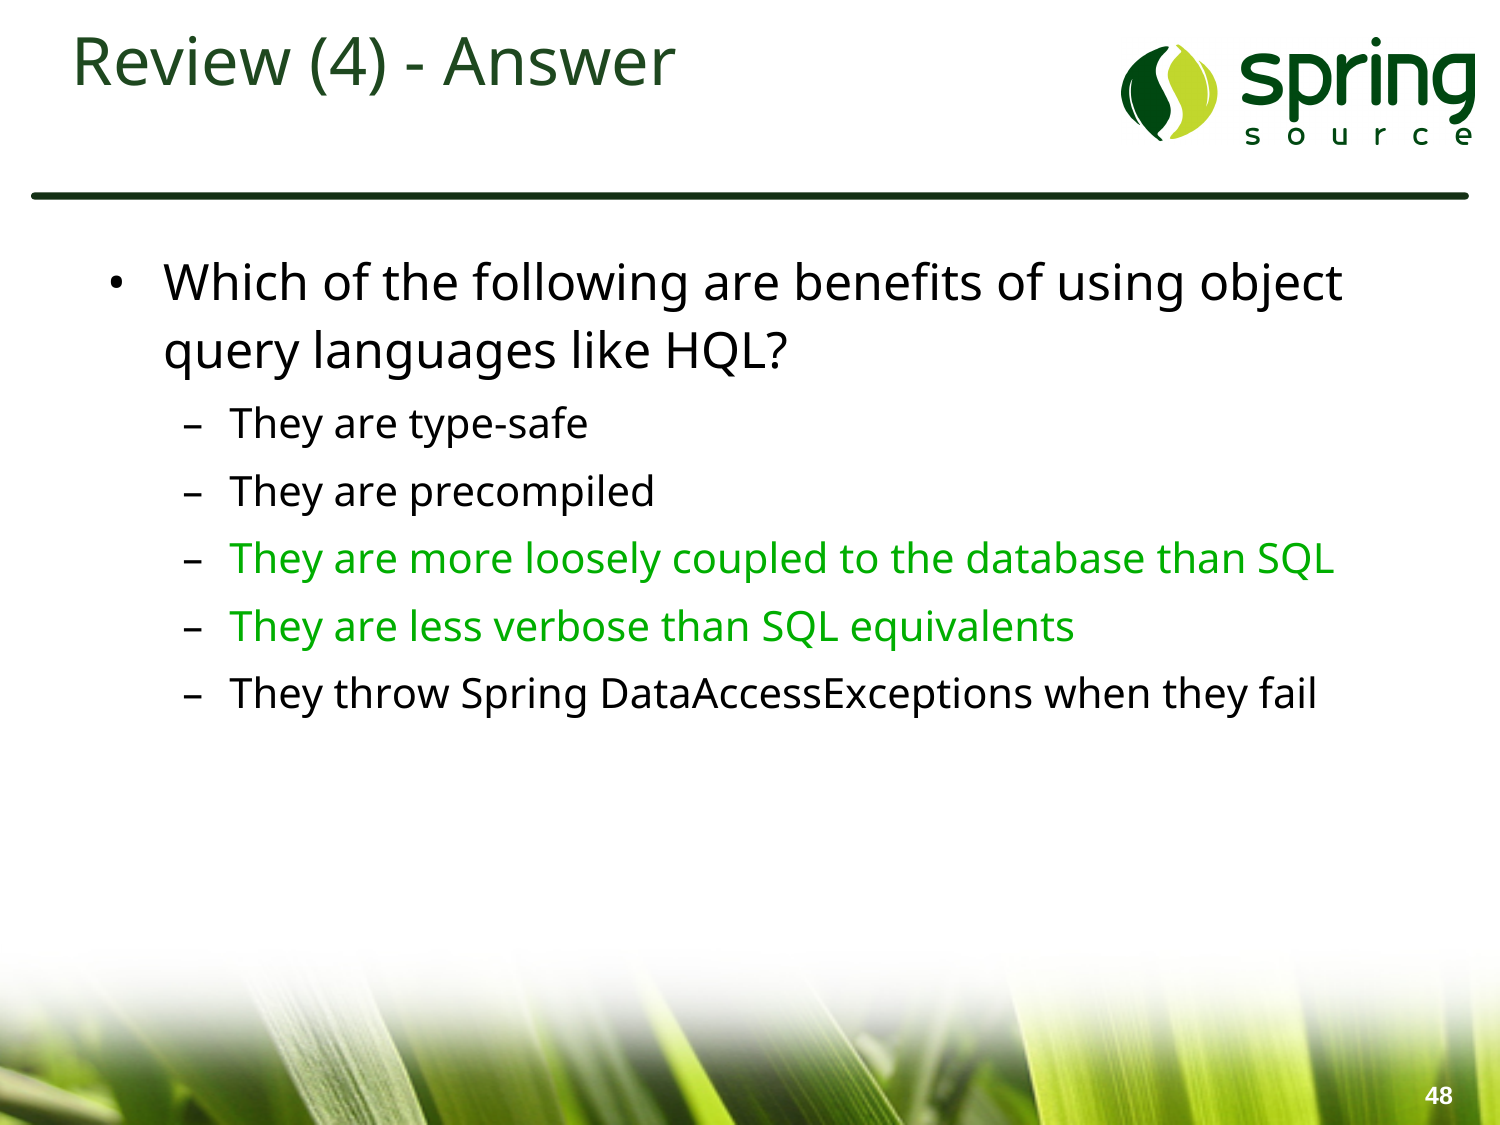

# Review (4) - Answer
Which of the following are benefits of using object query languages like HQL?
They are type-safe
They are precompiled
They are more loosely coupled to the database than SQL
They are less verbose than SQL equivalents
They throw Spring DataAccessExceptions when they fail